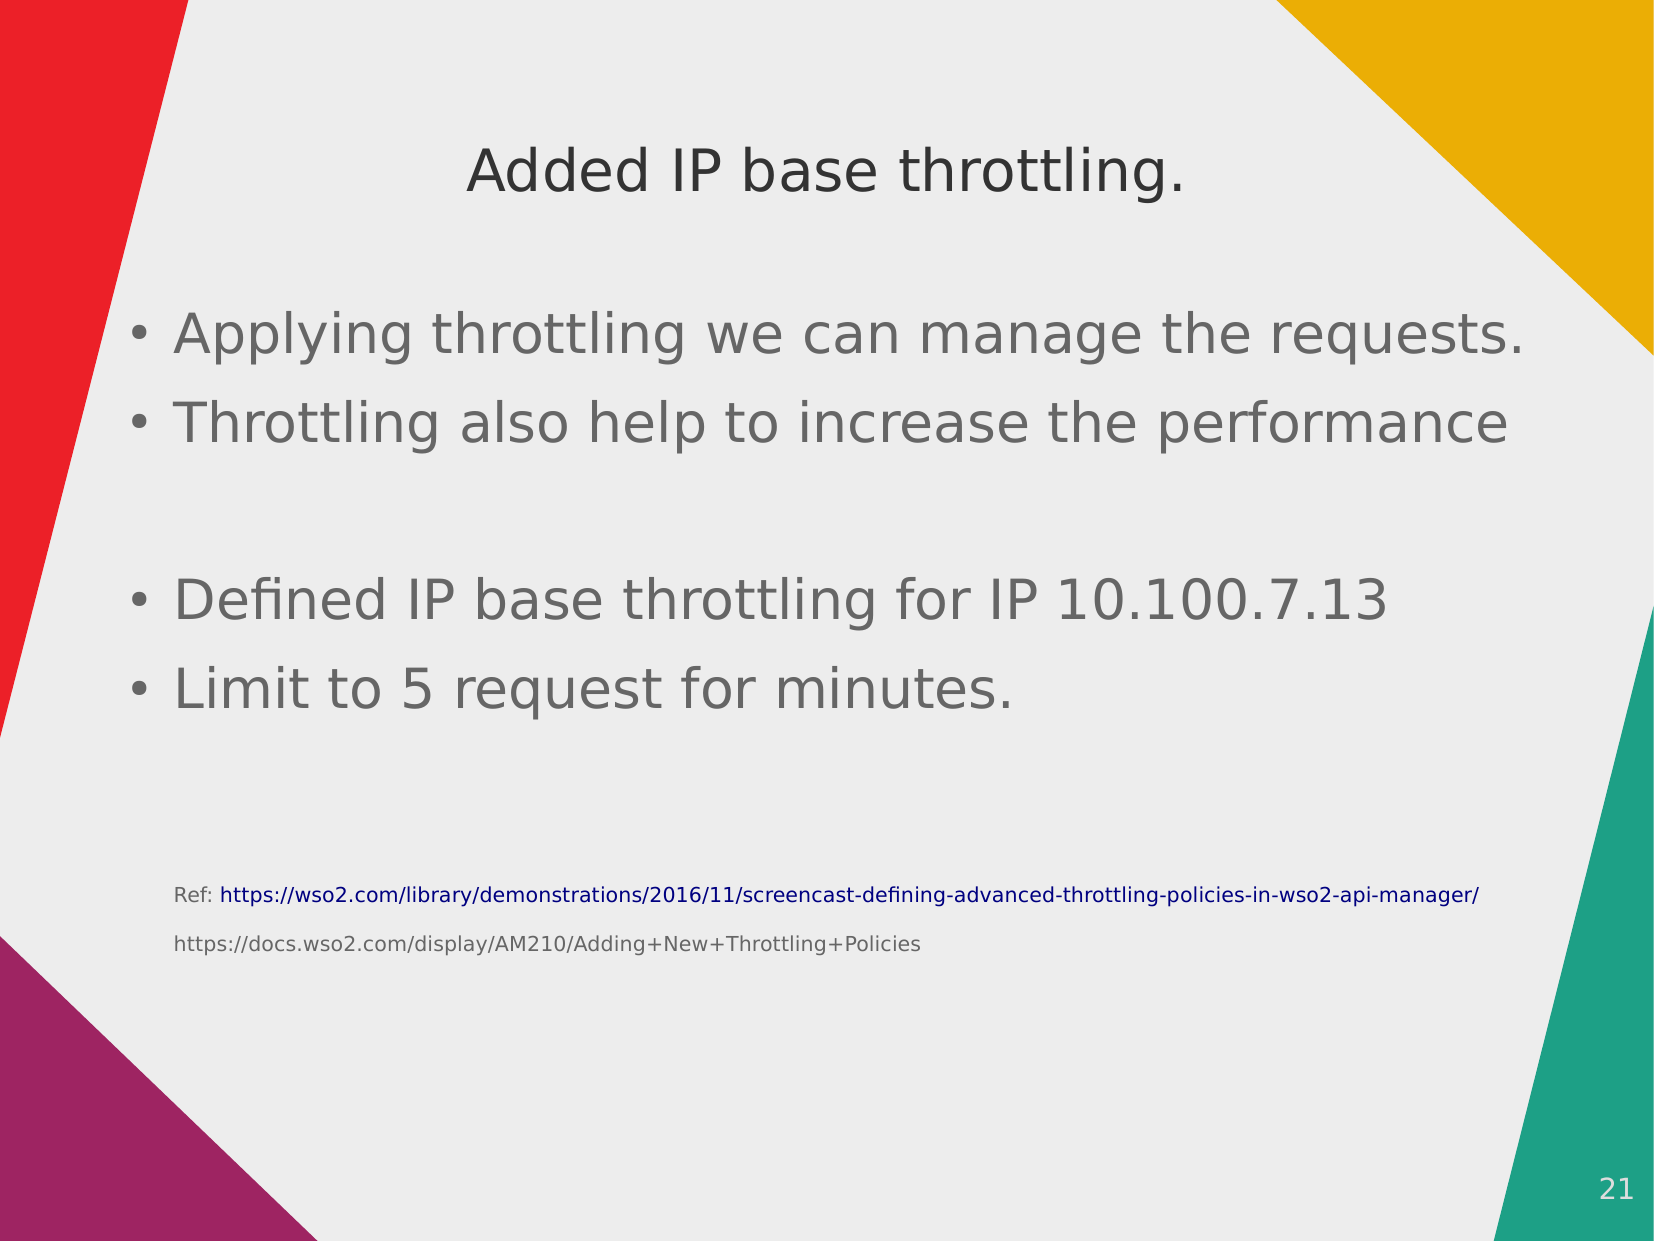

# Added IP base throttling.
Applying throttling we can manage the requests.
Throttling also help to increase the performance
Defined IP base throttling for IP 10.100.7.13
Limit to 5 request for minutes.
Ref: https://wso2.com/library/demonstrations/2016/11/screencast-defining-advanced-throttling-policies-in-wso2-api-manager/
https://docs.wso2.com/display/AM210/Adding+New+Throttling+Policies
21